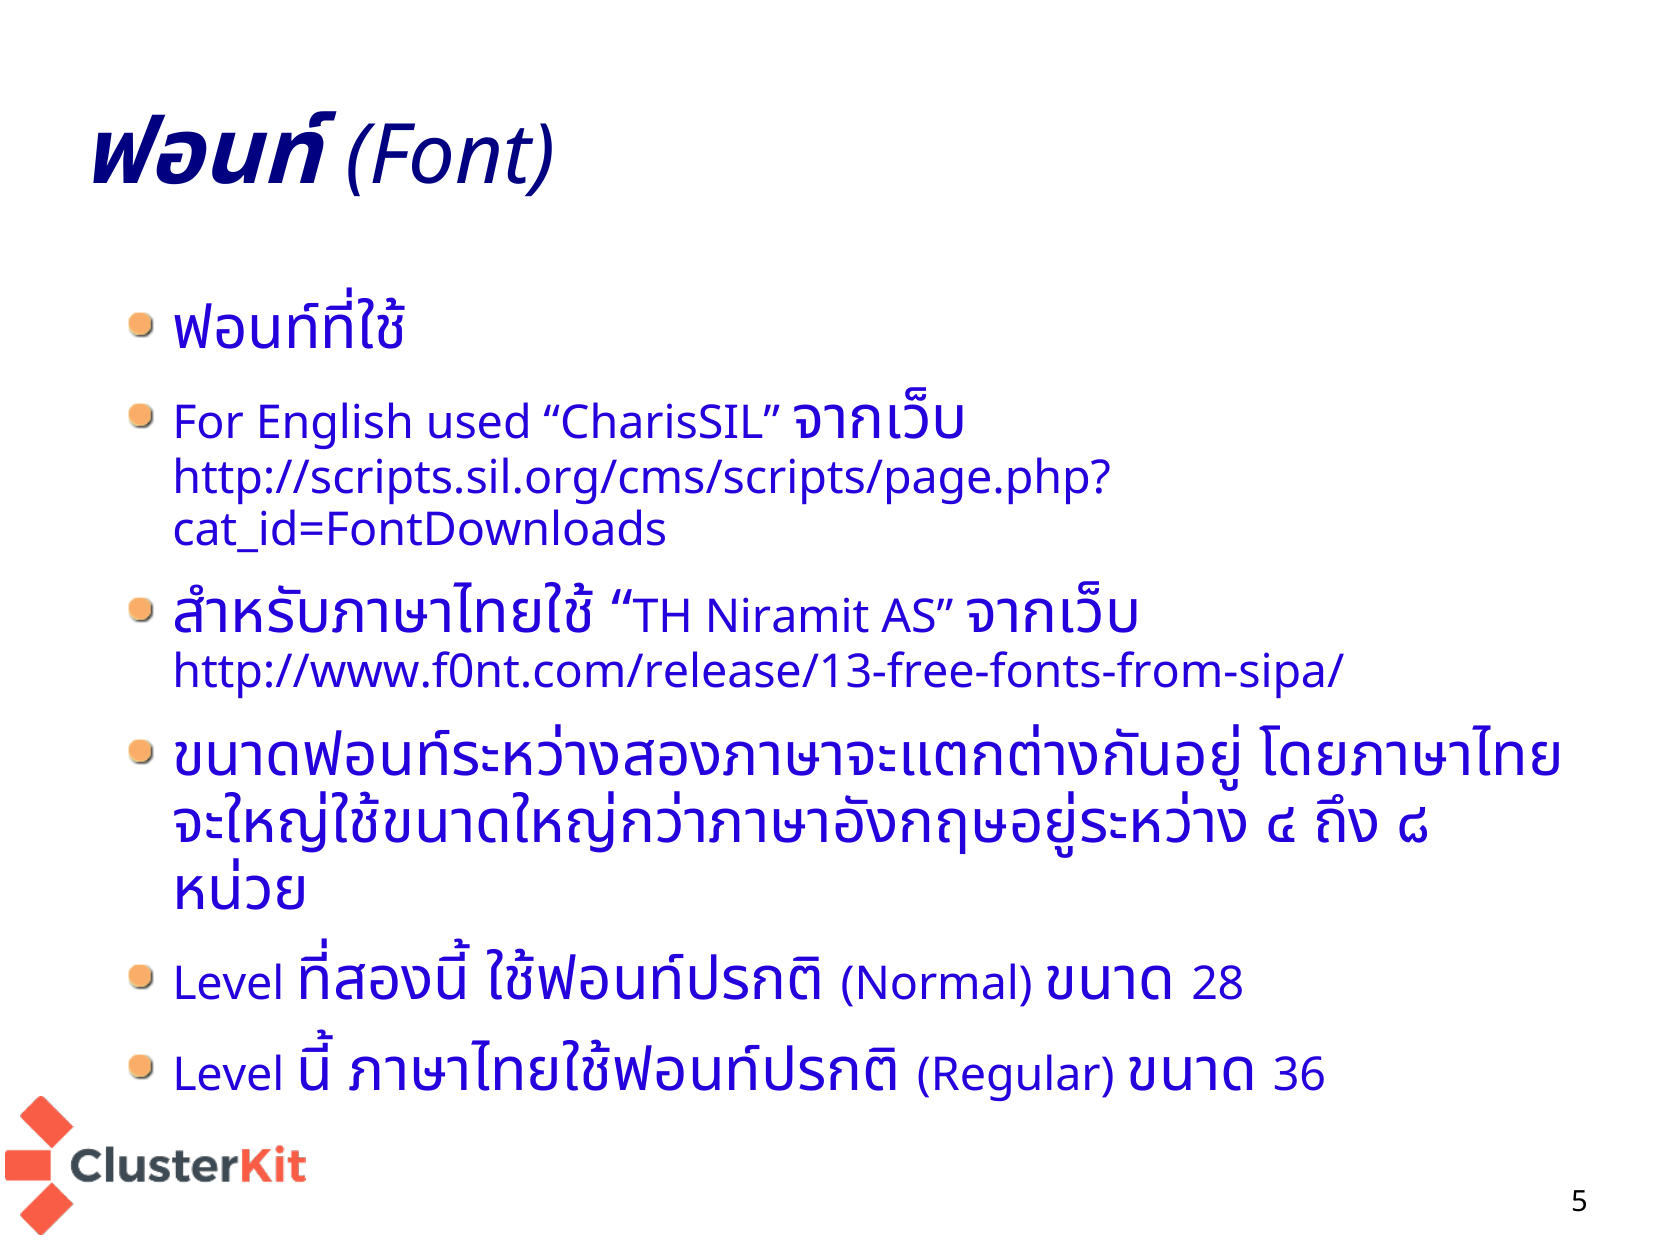

# ฟอนท์ (Font)
ฟอนท์ที่ใช้
For English used “CharisSIL” จากเว็บ http://scripts.sil.org/cms/scripts/page.php?cat_id=FontDownloads
สำหรับภาษาไทยใช้ “TH Niramit AS” จากเว็บ http://www.f0nt.com/release/13-free-fonts-from-sipa/
ขนาดฟอนท์ระหว่างสองภาษาจะแตกต่างกันอยู่ โดยภาษาไทยจะใหญ่ใช้ขนาดใหญ่กว่าภาษาอังกฤษอยู่ระหว่าง ๔ ถึง ๘ หน่วย
Level ที่สองนี้ ใช้ฟอนท์ปรกติ (Normal) ขนาด 28
Level นี้ ภาษาไทยใช้ฟอนท์ปรกติ (Regular) ขนาด 36
5